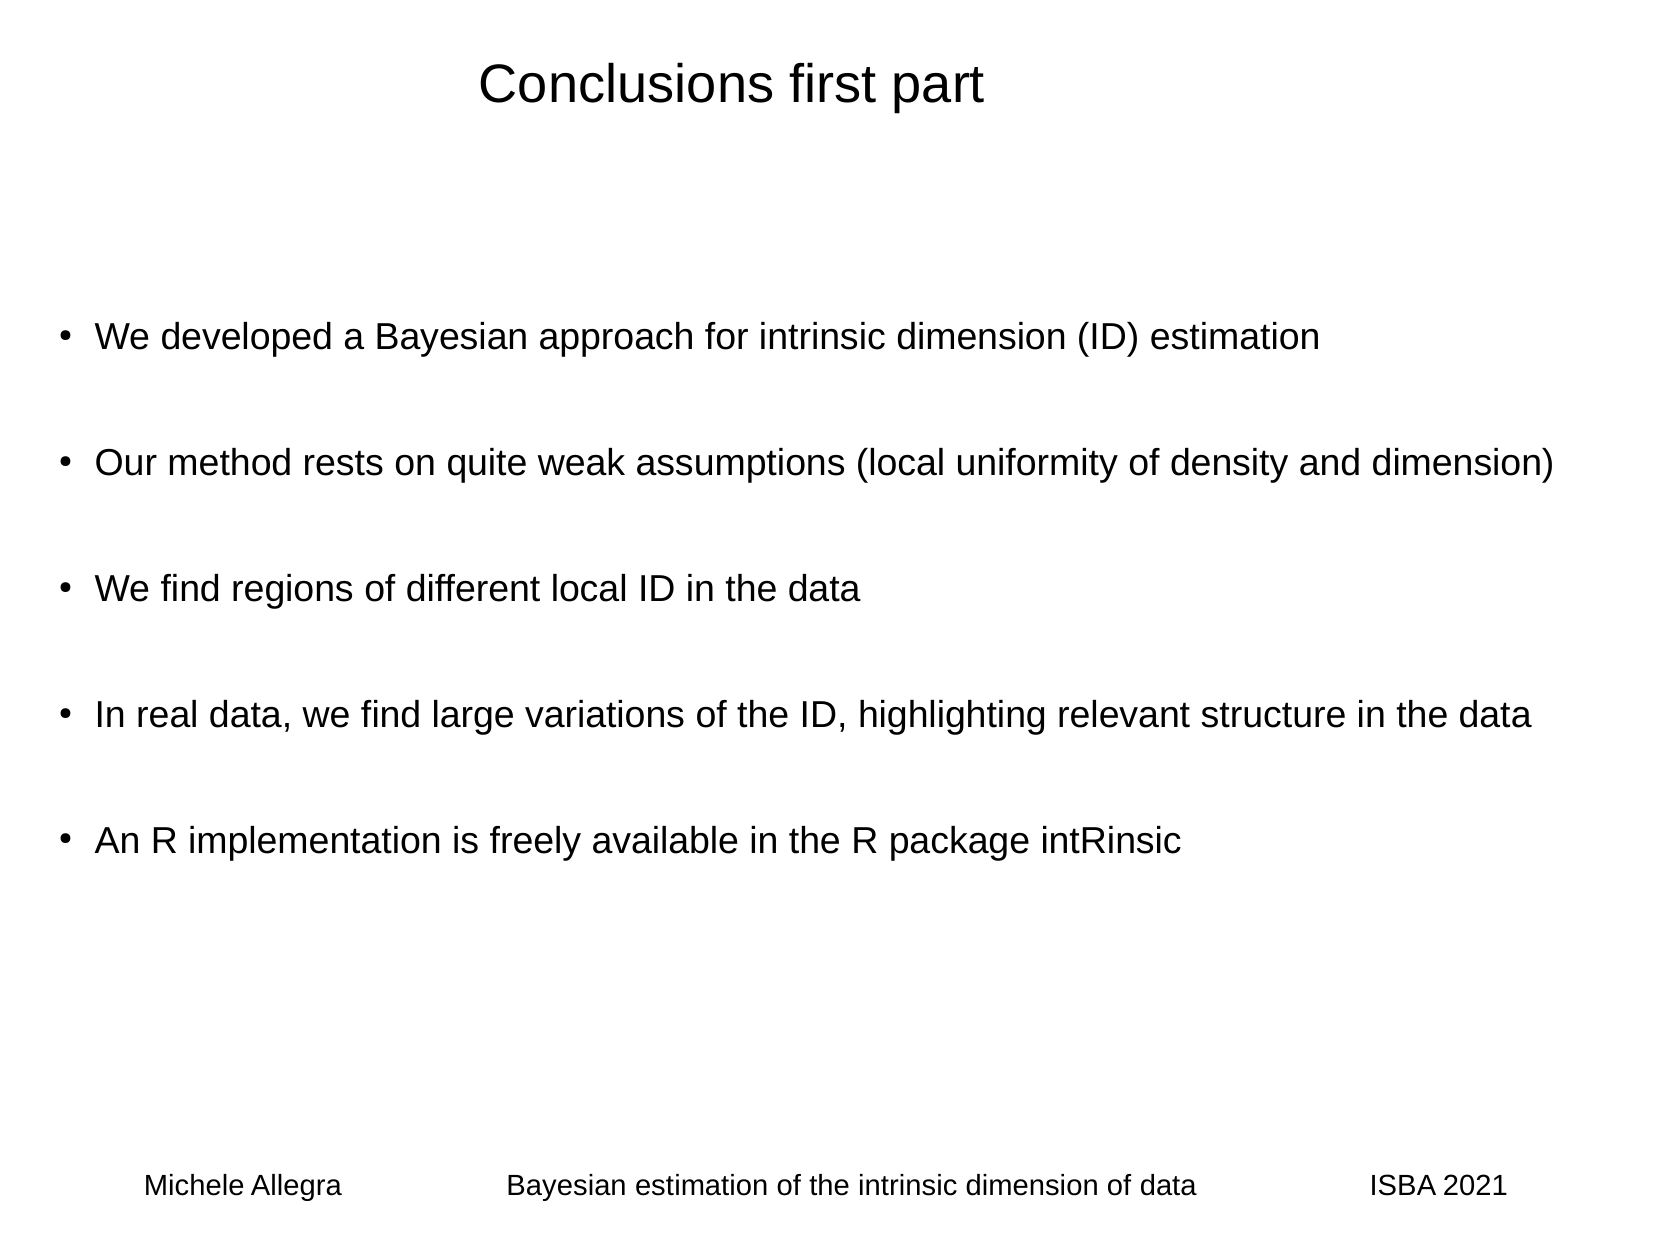

# Conclusions first part
We developed a Bayesian approach for intrinsic dimension (ID) estimation
Our method rests on quite weak assumptions (local uniformity of density and dimension)
We find regions of different local ID in the data
In real data, we find large variations of the ID, highlighting relevant structure in the data
An R implementation is freely available in the R package intRinsic
Michele Allegra Bayesian estimation of the intrinsic dimension of data ISBA 2021